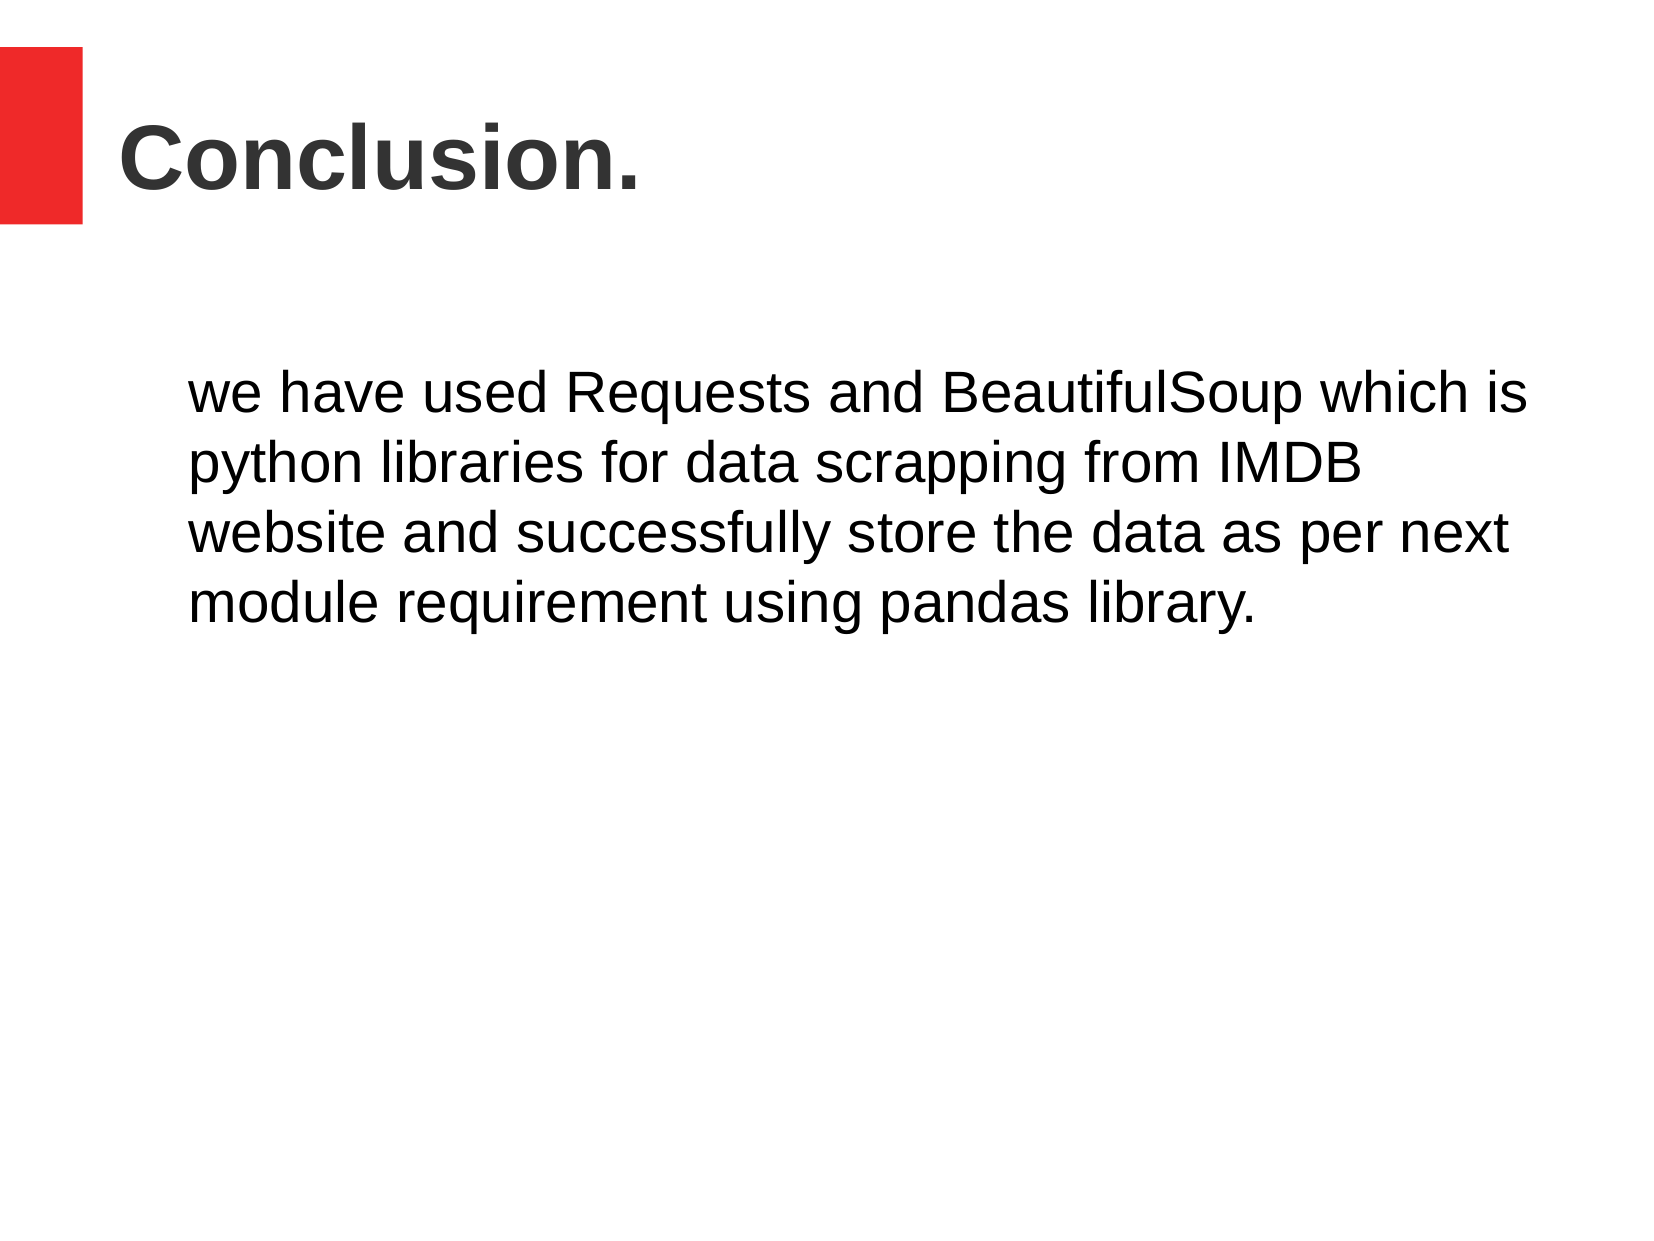

Conclusion.
# we have used Requests and BeautifulSoup which is python libraries for data scrapping from IMDB website and successfully store the data as per next module requirement using pandas library.